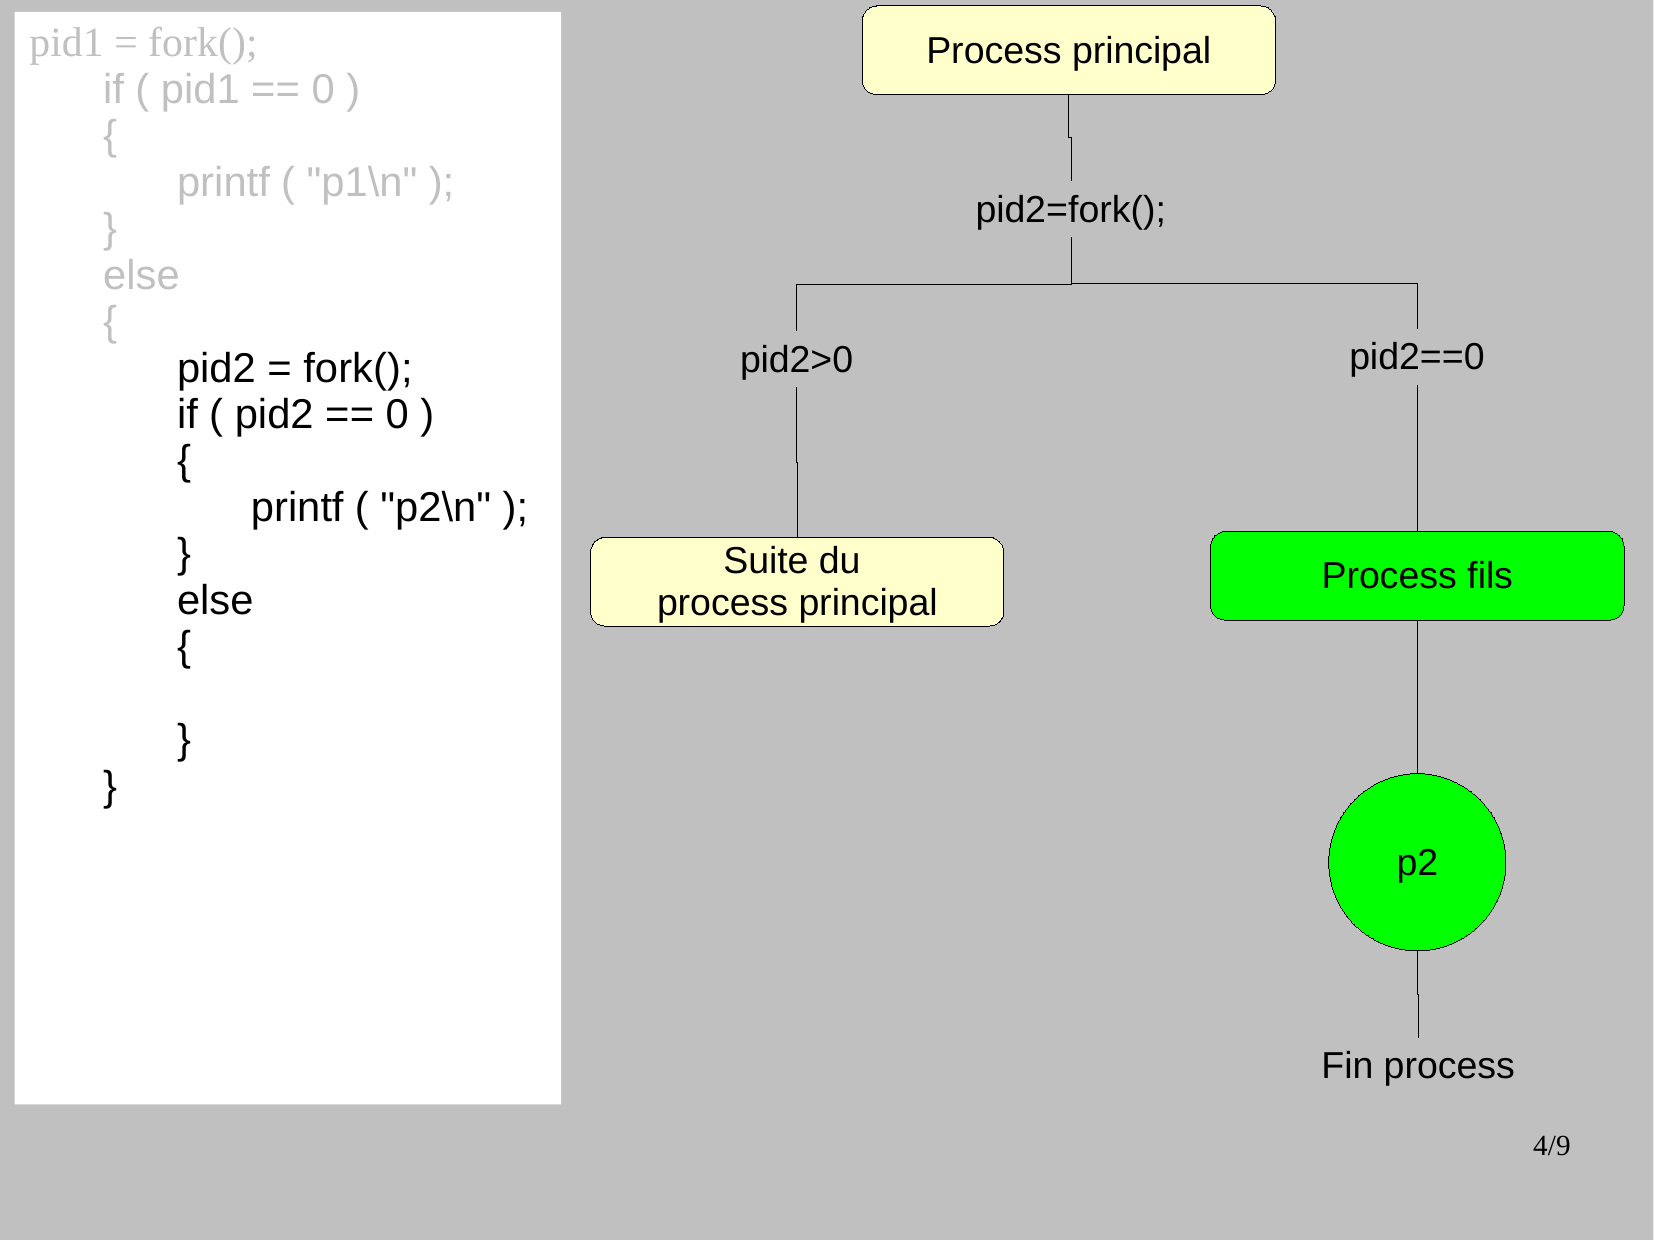

Process principal
pid2=fork();
pid2==0
pid2>0
Process fils
Suite du
process principal
p2
Fin process
pid1 = fork();
	if ( pid1 == 0 )
	{
		printf ( "p1\n" );
	}
	else
	{
		pid2 = fork();
		if ( pid2 == 0 )
		{
			printf ( "p2\n" );
		}
		else
		{
		}
	}
4